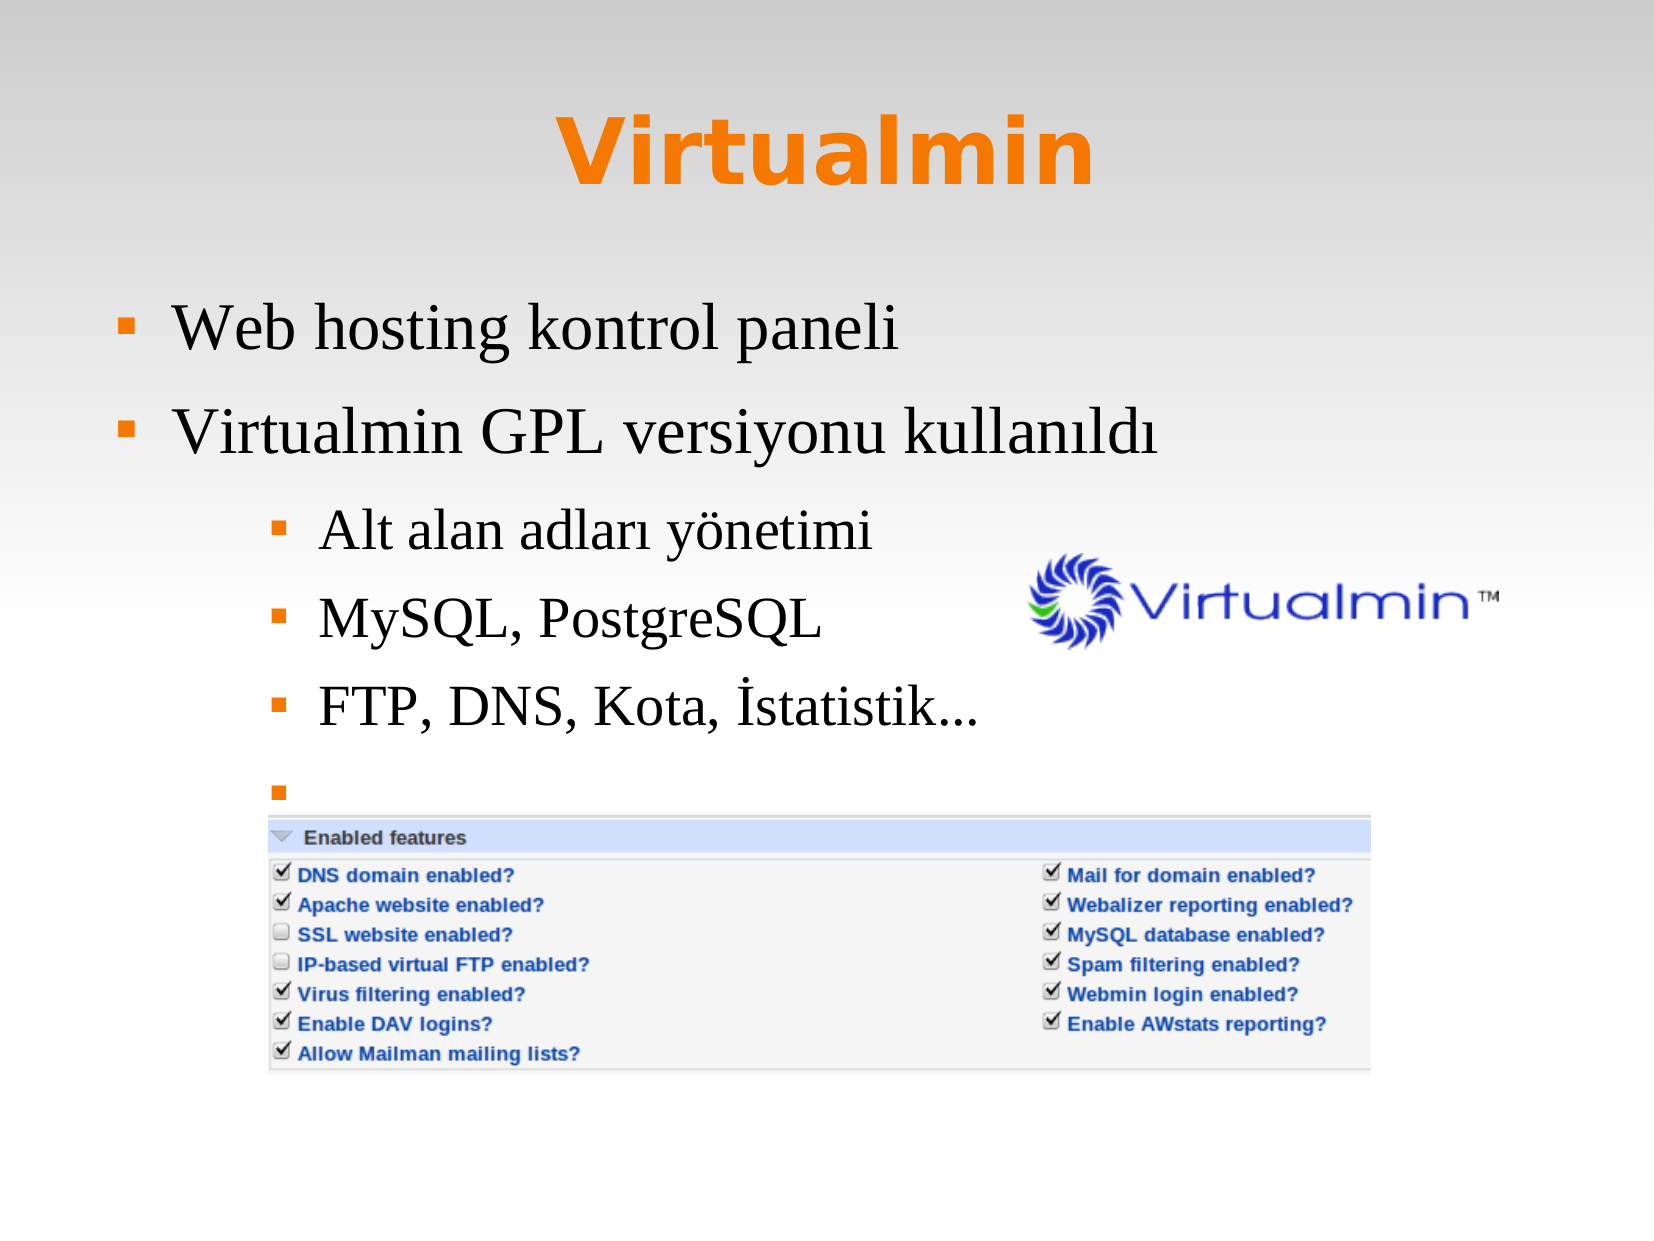

# Virtualmin
Web hosting kontrol paneli
Virtualmin GPL versiyonu kullanıldı
Alt alan adları yönetimi
MySQL, PostgreSQL
FTP, DNS, Kota, İstatistik...